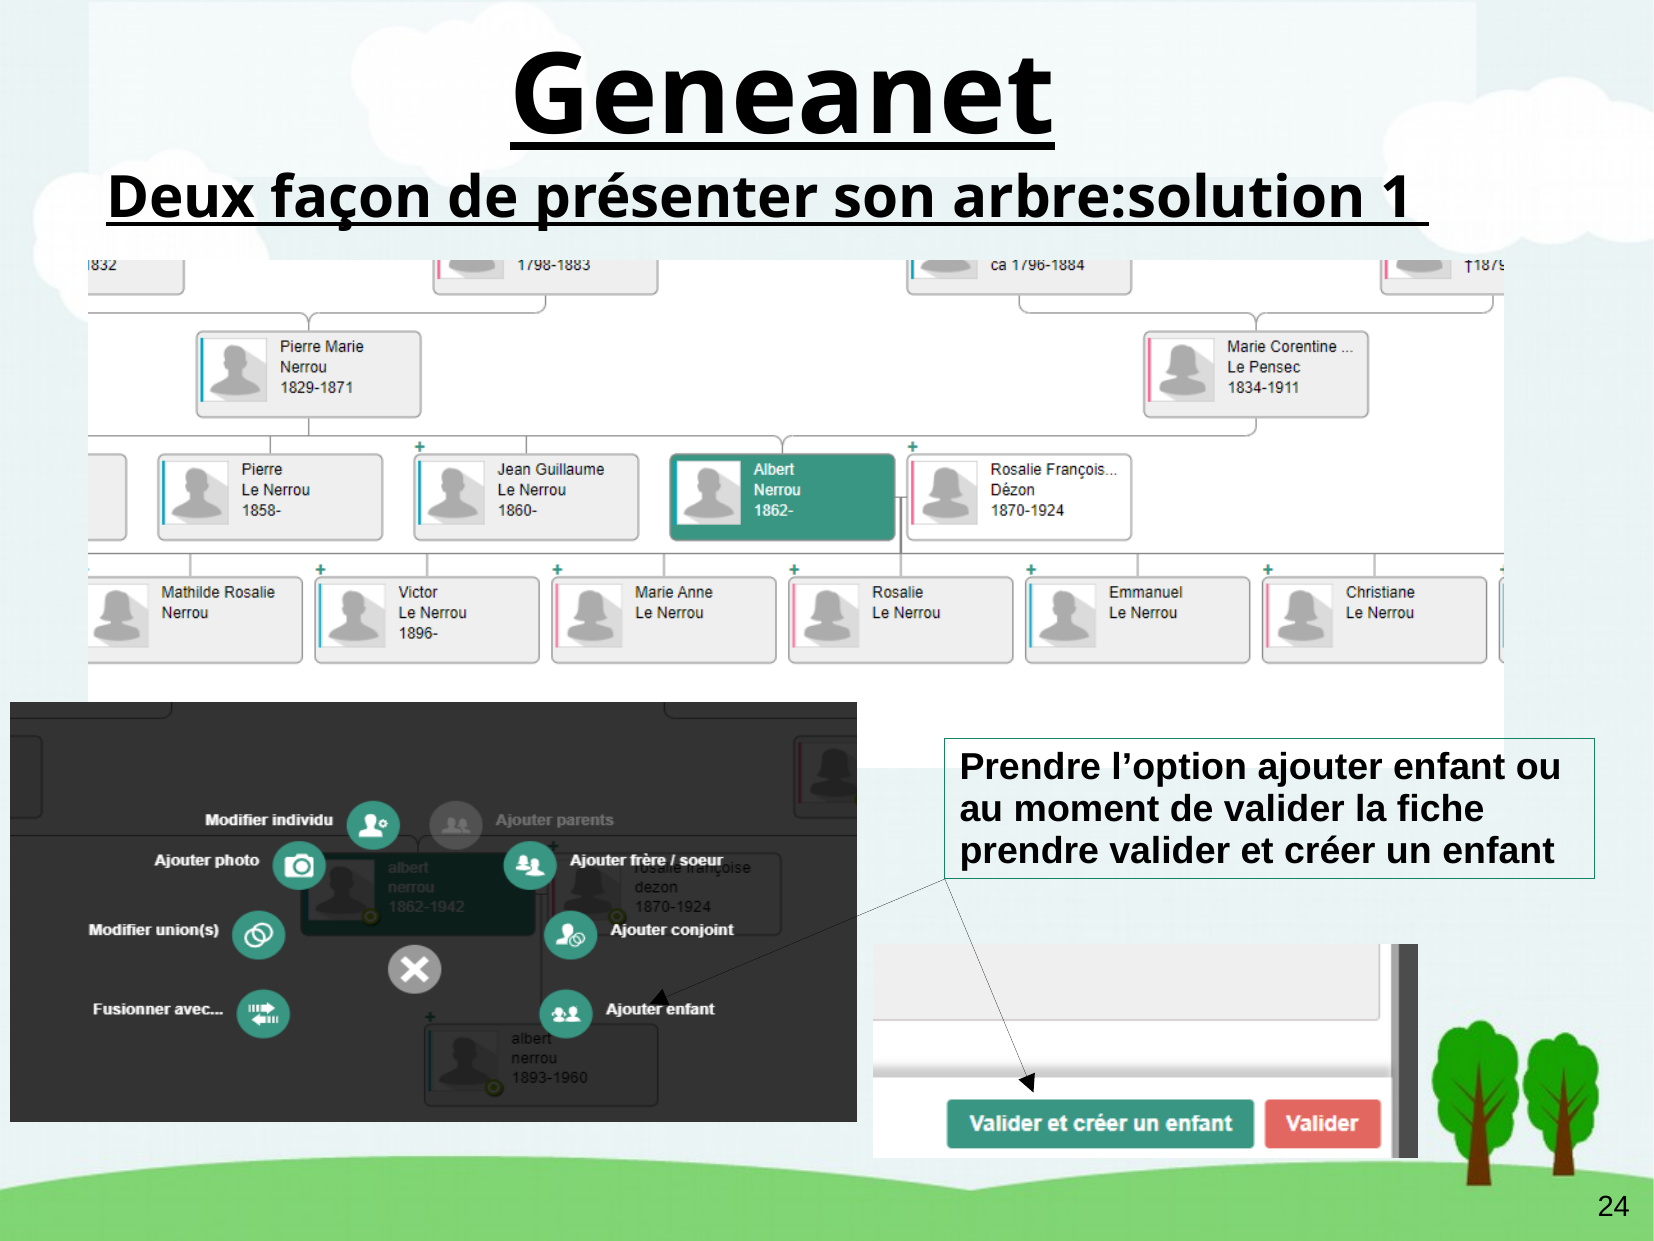

# Geneanet
Deux façon de présenter son arbre:solution 1
Prendre l’option ajouter enfant ou au moment de valider la fiche prendre valider et créer un enfant
24